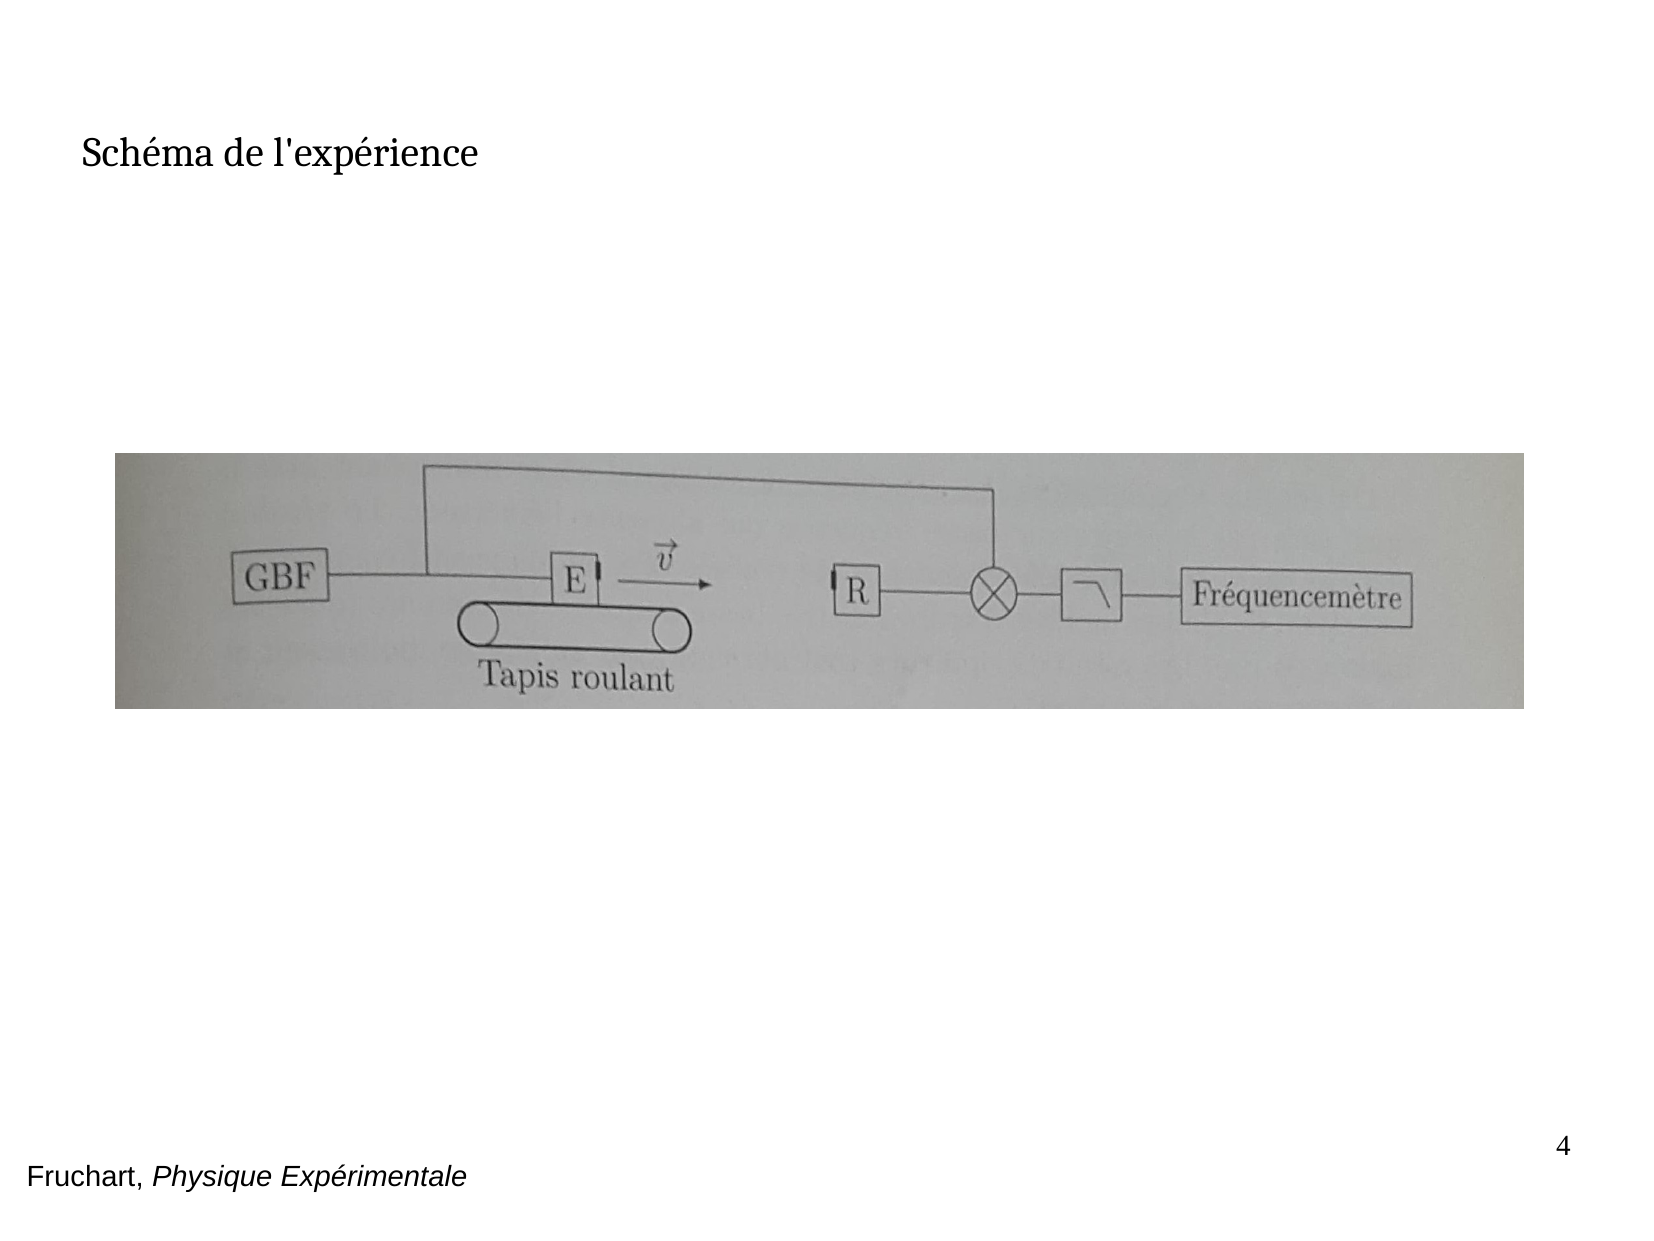

# Schéma de l'expérience
4
Fruchart, Physique Expérimentale